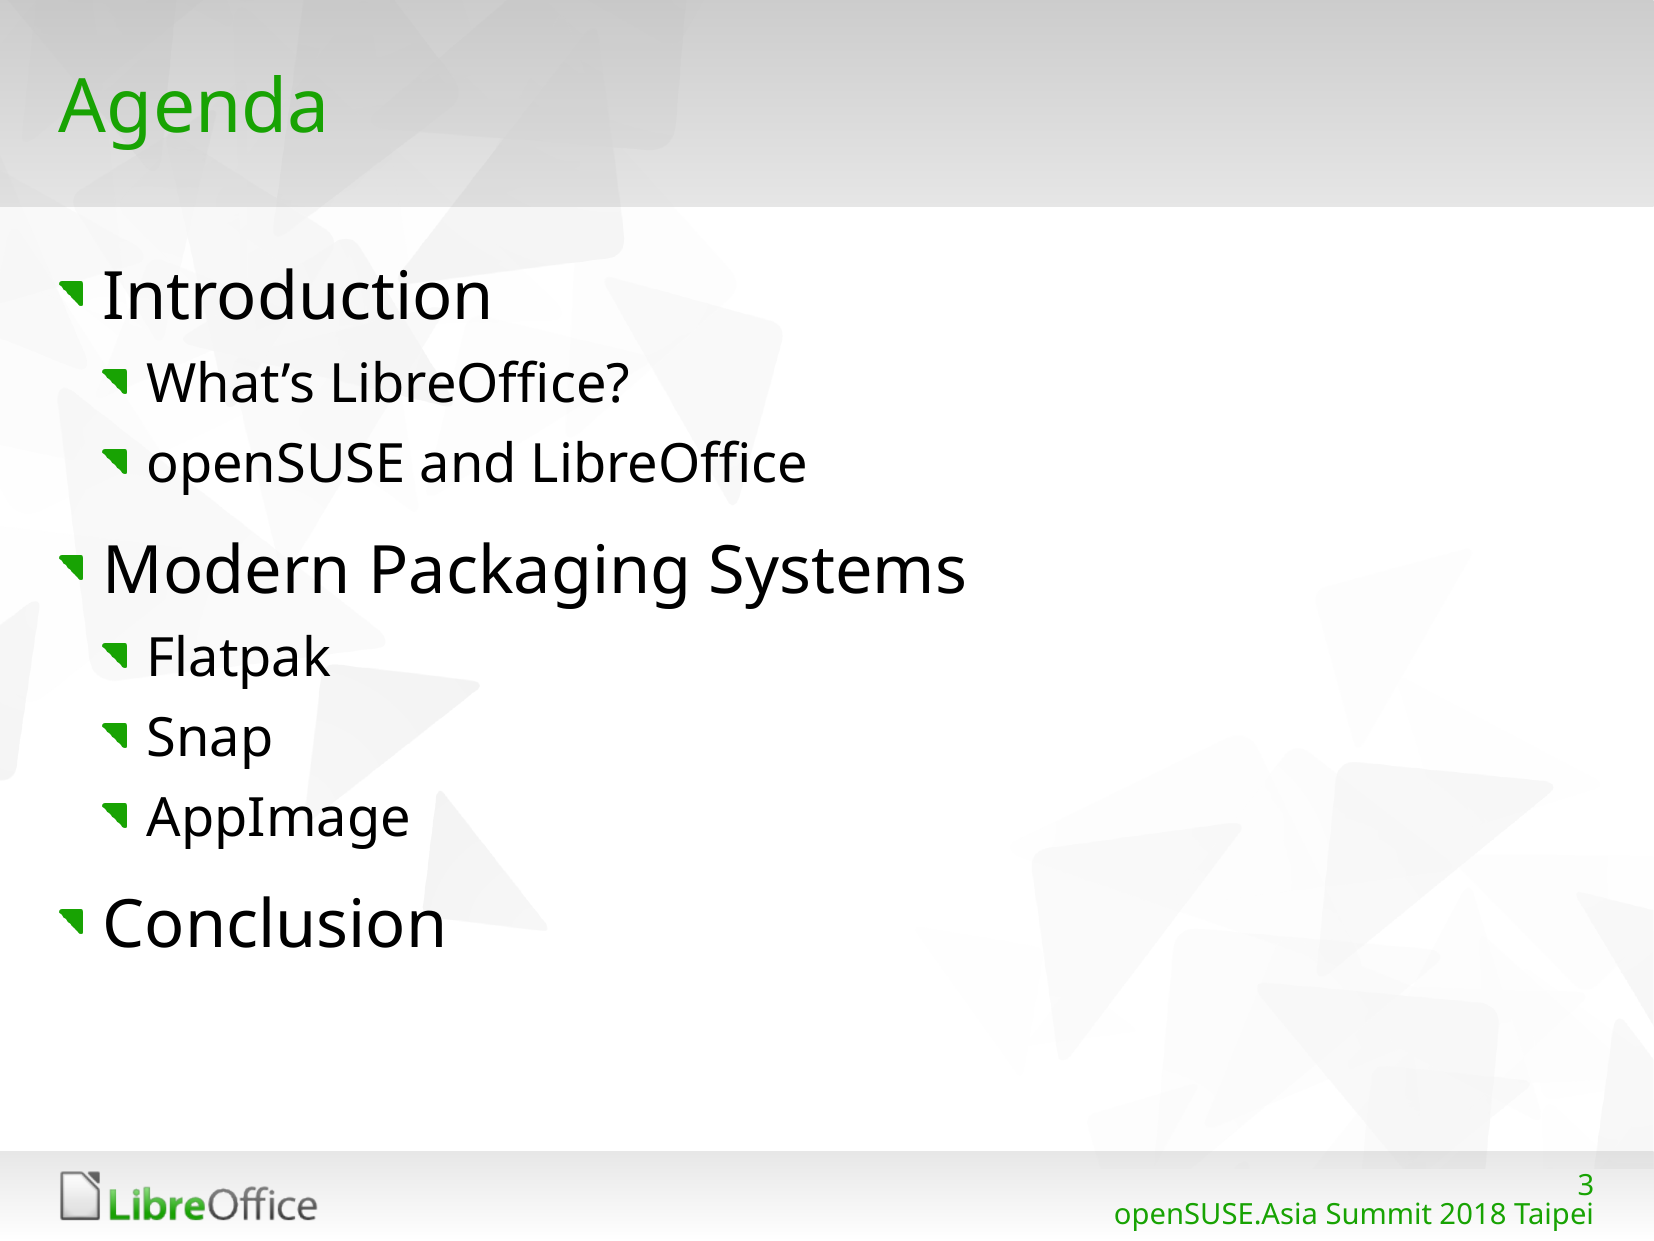

# Agenda
Introduction
What’s LibreOffice?
openSUSE and LibreOffice
Modern Packaging Systems
Flatpak
Snap
AppImage
Conclusion
3
openSUSE.Asia Summit 2018 Taipei